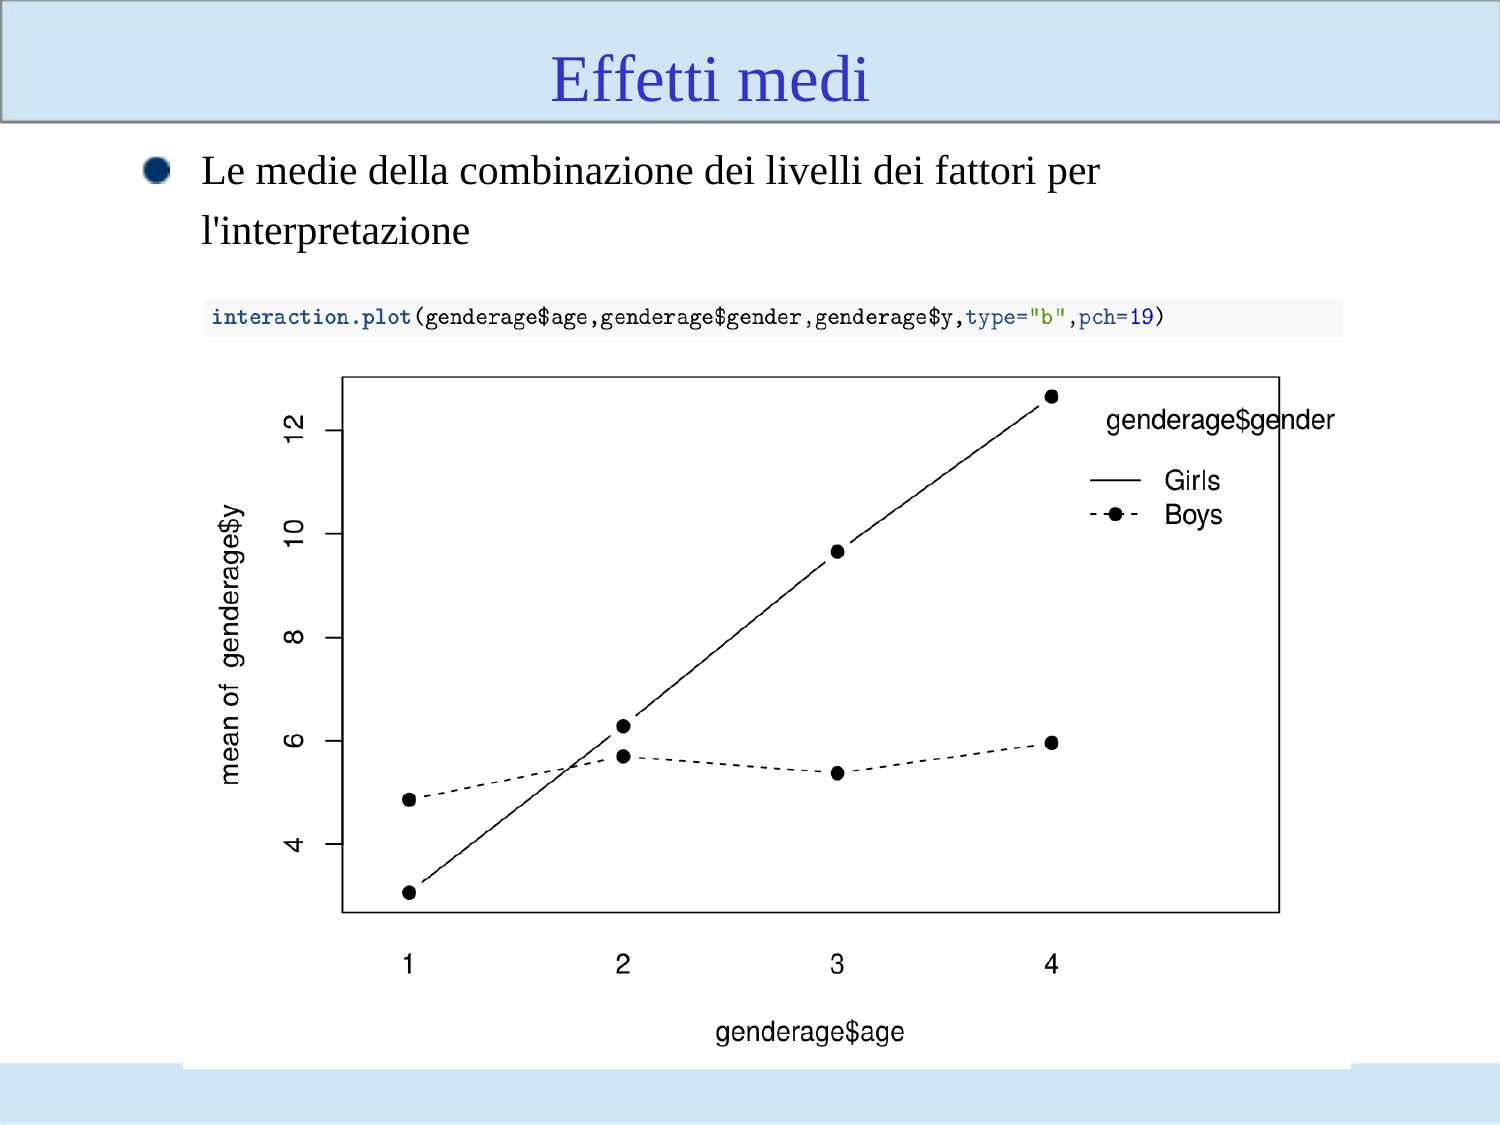

# Effetti medi
Le medie della combinazione dei livelli dei fattori per l'interpretazione